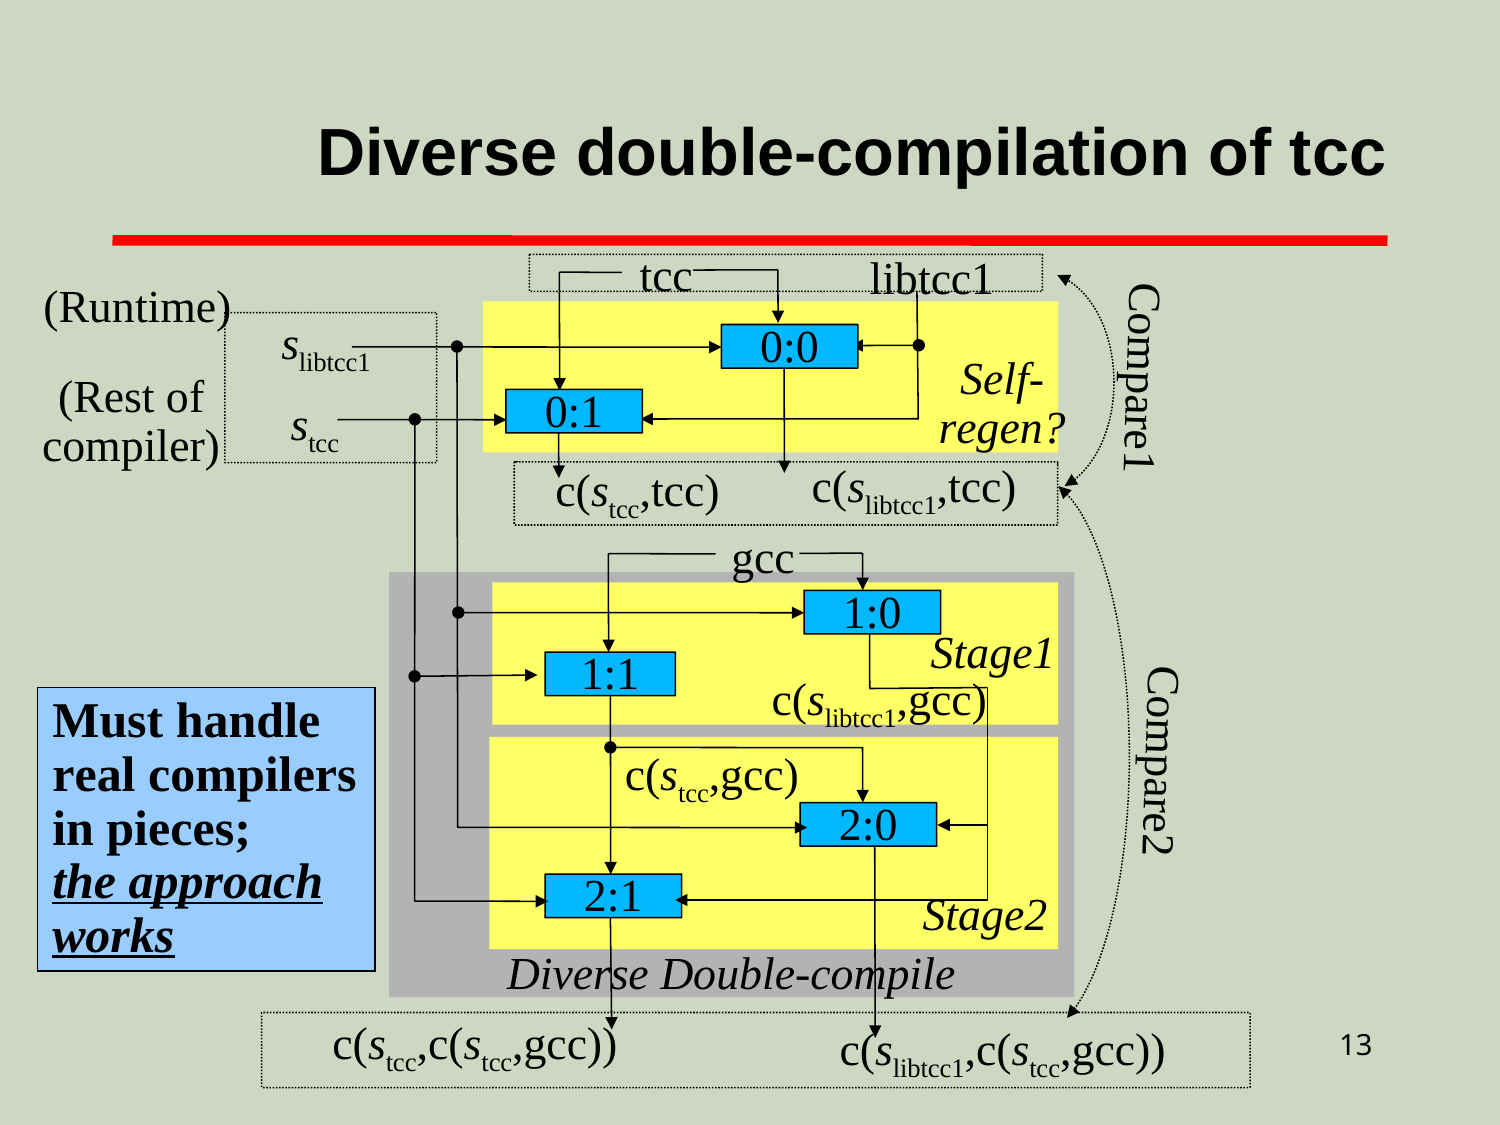

# Diverse double-compilation of tcc
tcc
libtcc1
(Runtime)
slibtcc1
0:0
Compare1
Self-
regen?
(Rest of
compiler)
0:1
stcc
c(slibtcc1,tcc)
c(stcc,tcc)
gcc
1:0
Stage1
1:1
c(slibtcc1,gcc)
Must handle real compilers in pieces;
the approach works
Compare2
c(stcc,gcc)
2:0
2:1
Stage2
Diverse Double-compile
c(stcc,c(stcc,gcc))
c(slibtcc1,c(stcc,gcc))